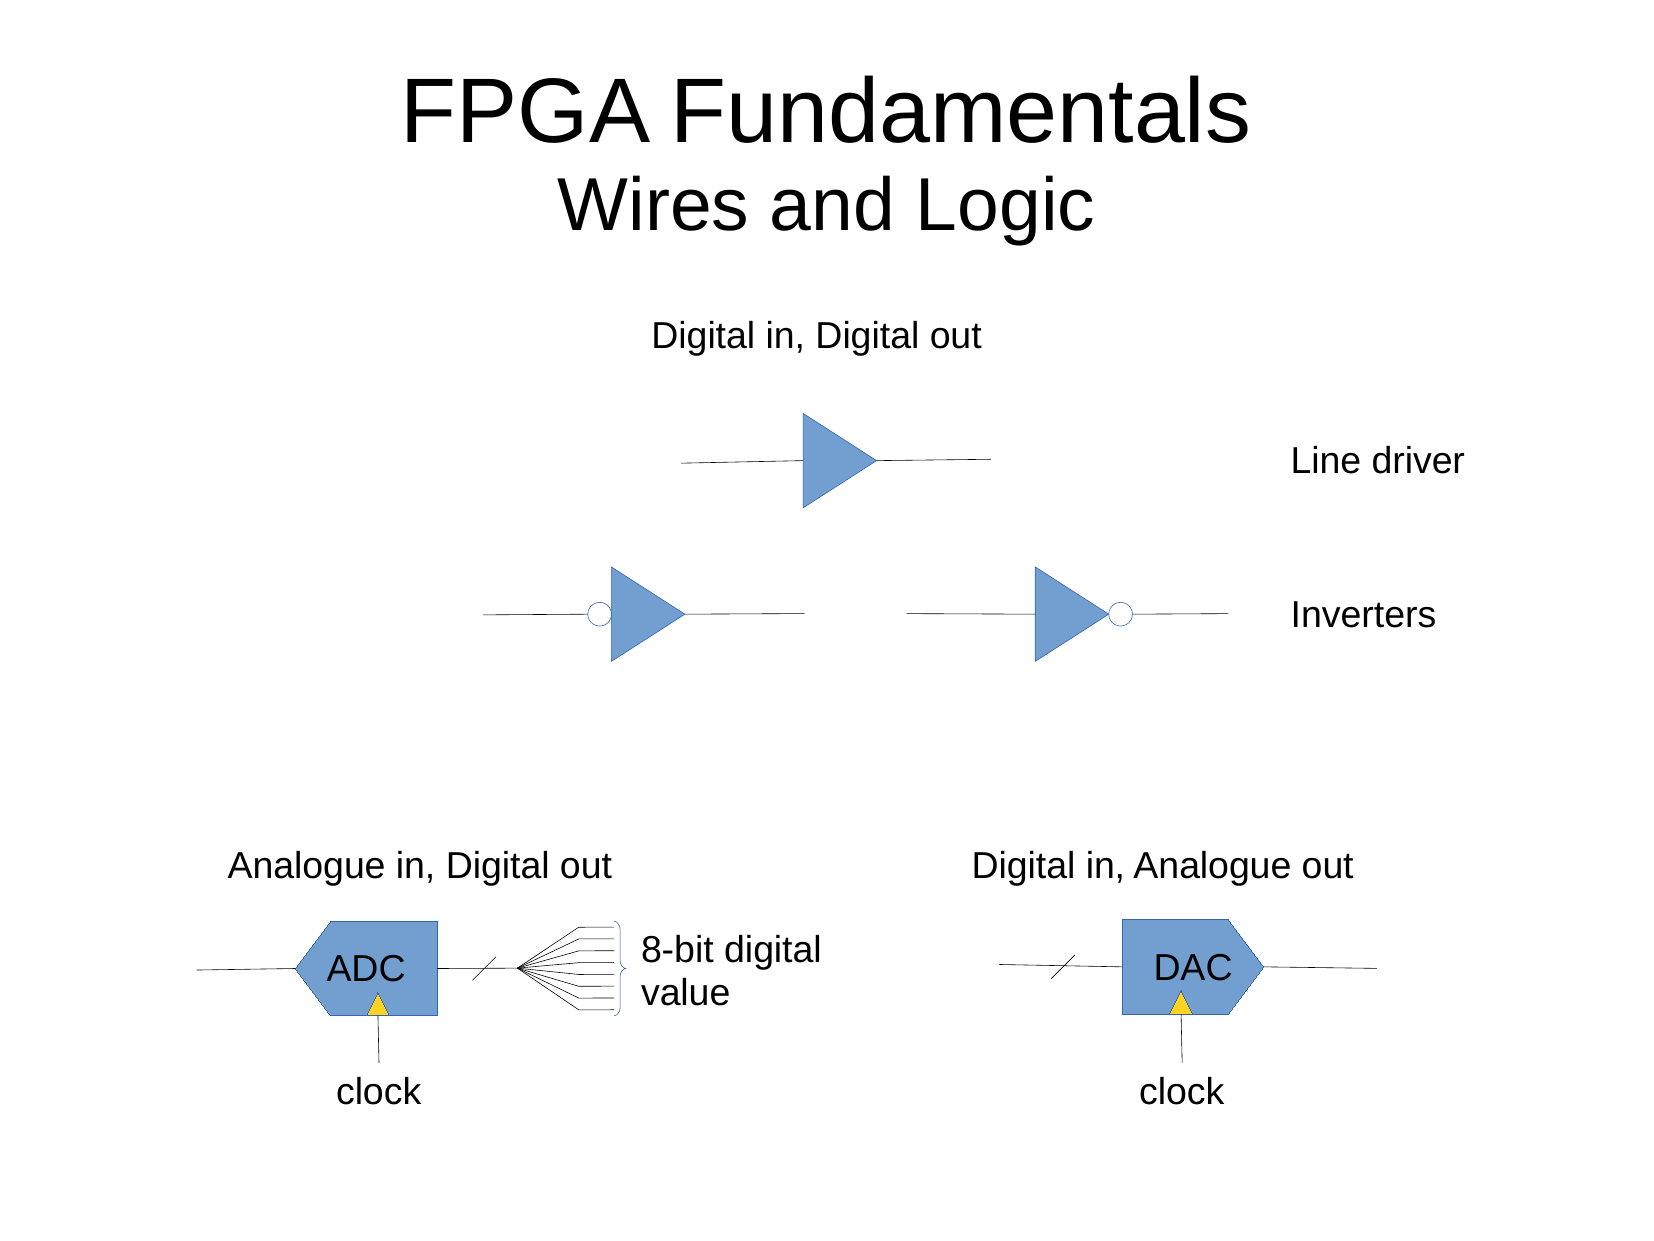

# FPGA Fundamentals Wires and Logic
Digital in, Digital out
Line driver
Inverters
Analogue in, Digital out
Digital in, Analogue out
DAC
ADC
8-bit digital
value
clock
clock